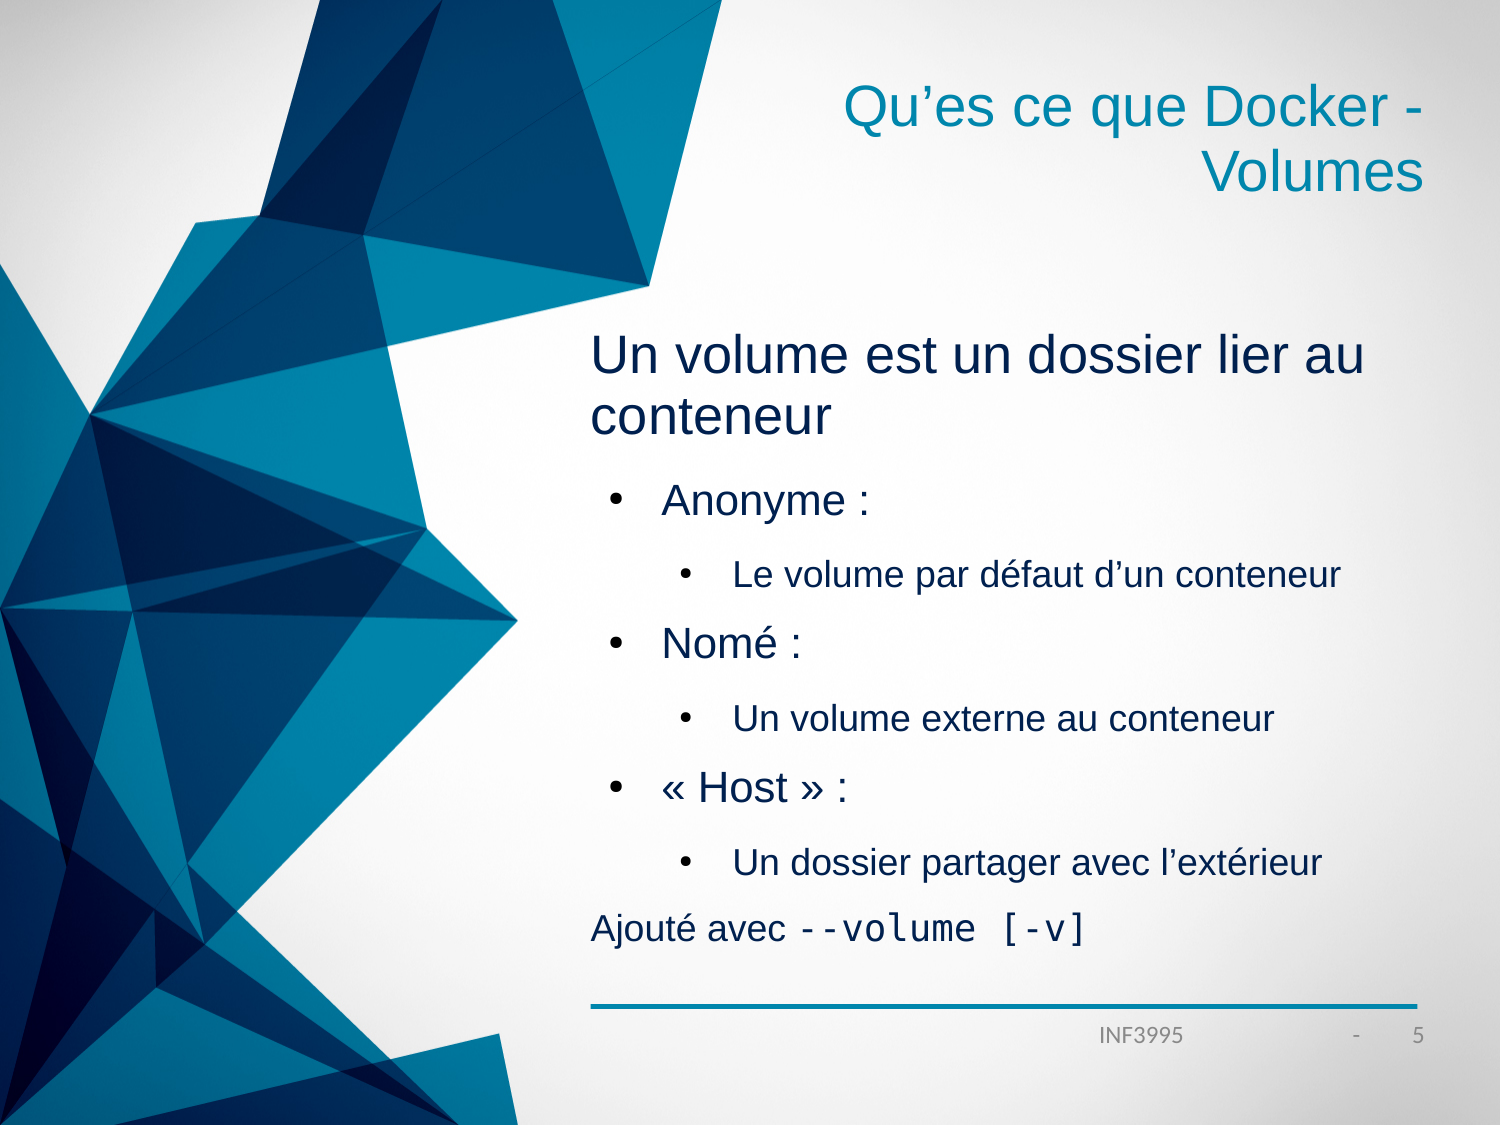

# Qu’es ce que Docker - Volumes
Un volume est un dossier lier au conteneur
Anonyme :
Le volume par défaut d’un conteneur
Nomé :
Un volume externe au conteneur
« Host » :
Un dossier partager avec l’extérieur
Ajouté avec --volume [-v]
YOUR FOOTER HERE
5